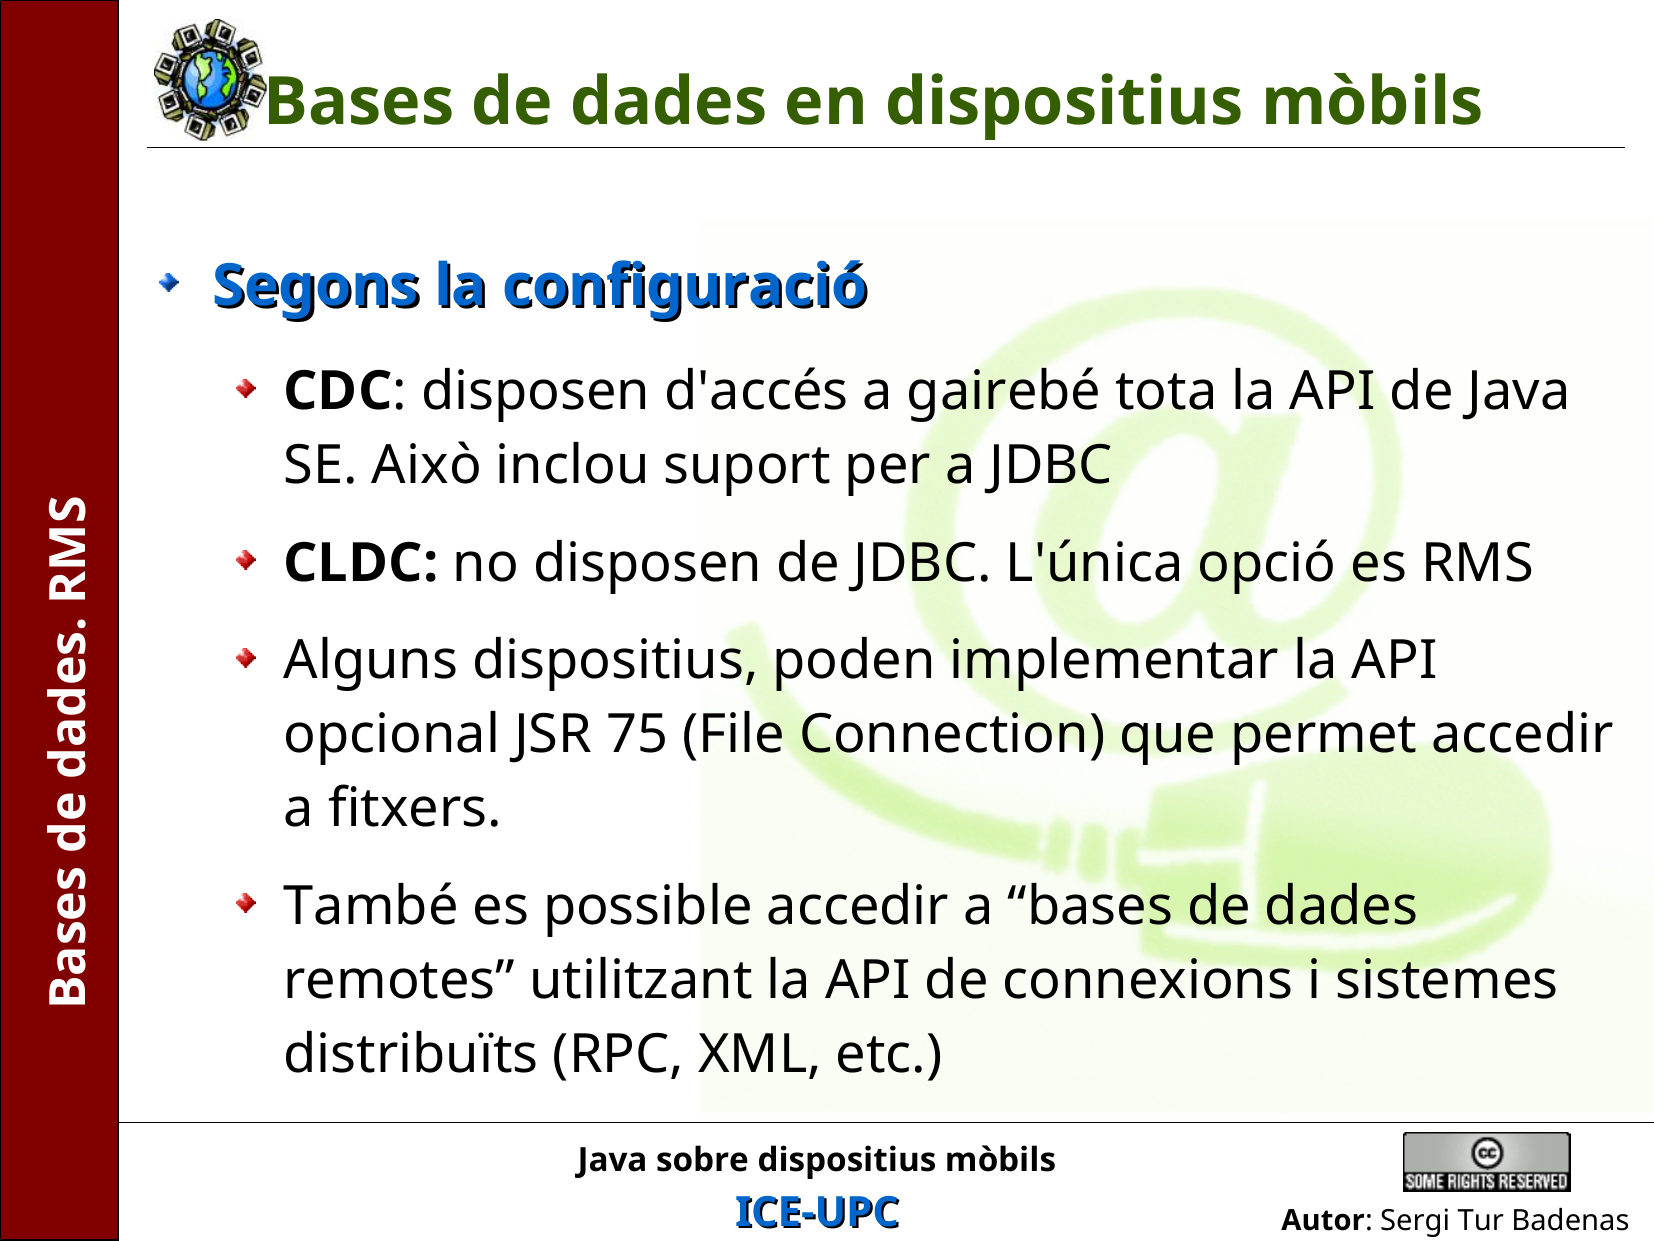

# Bases de dades en dispositius mòbils
Segons la configuració
CDC: disposen d'accés a gairebé tota la API de Java SE. Això inclou suport per a JDBC
CLDC: no disposen de JDBC. L'única opció es RMS
Alguns dispositius, poden implementar la API opcional JSR 75 (File Connection) que permet accedir a fitxers.
També es possible accedir a “bases de dades remotes” utilitzant la API de connexions i sistemes distribuïts (RPC, XML, etc.)